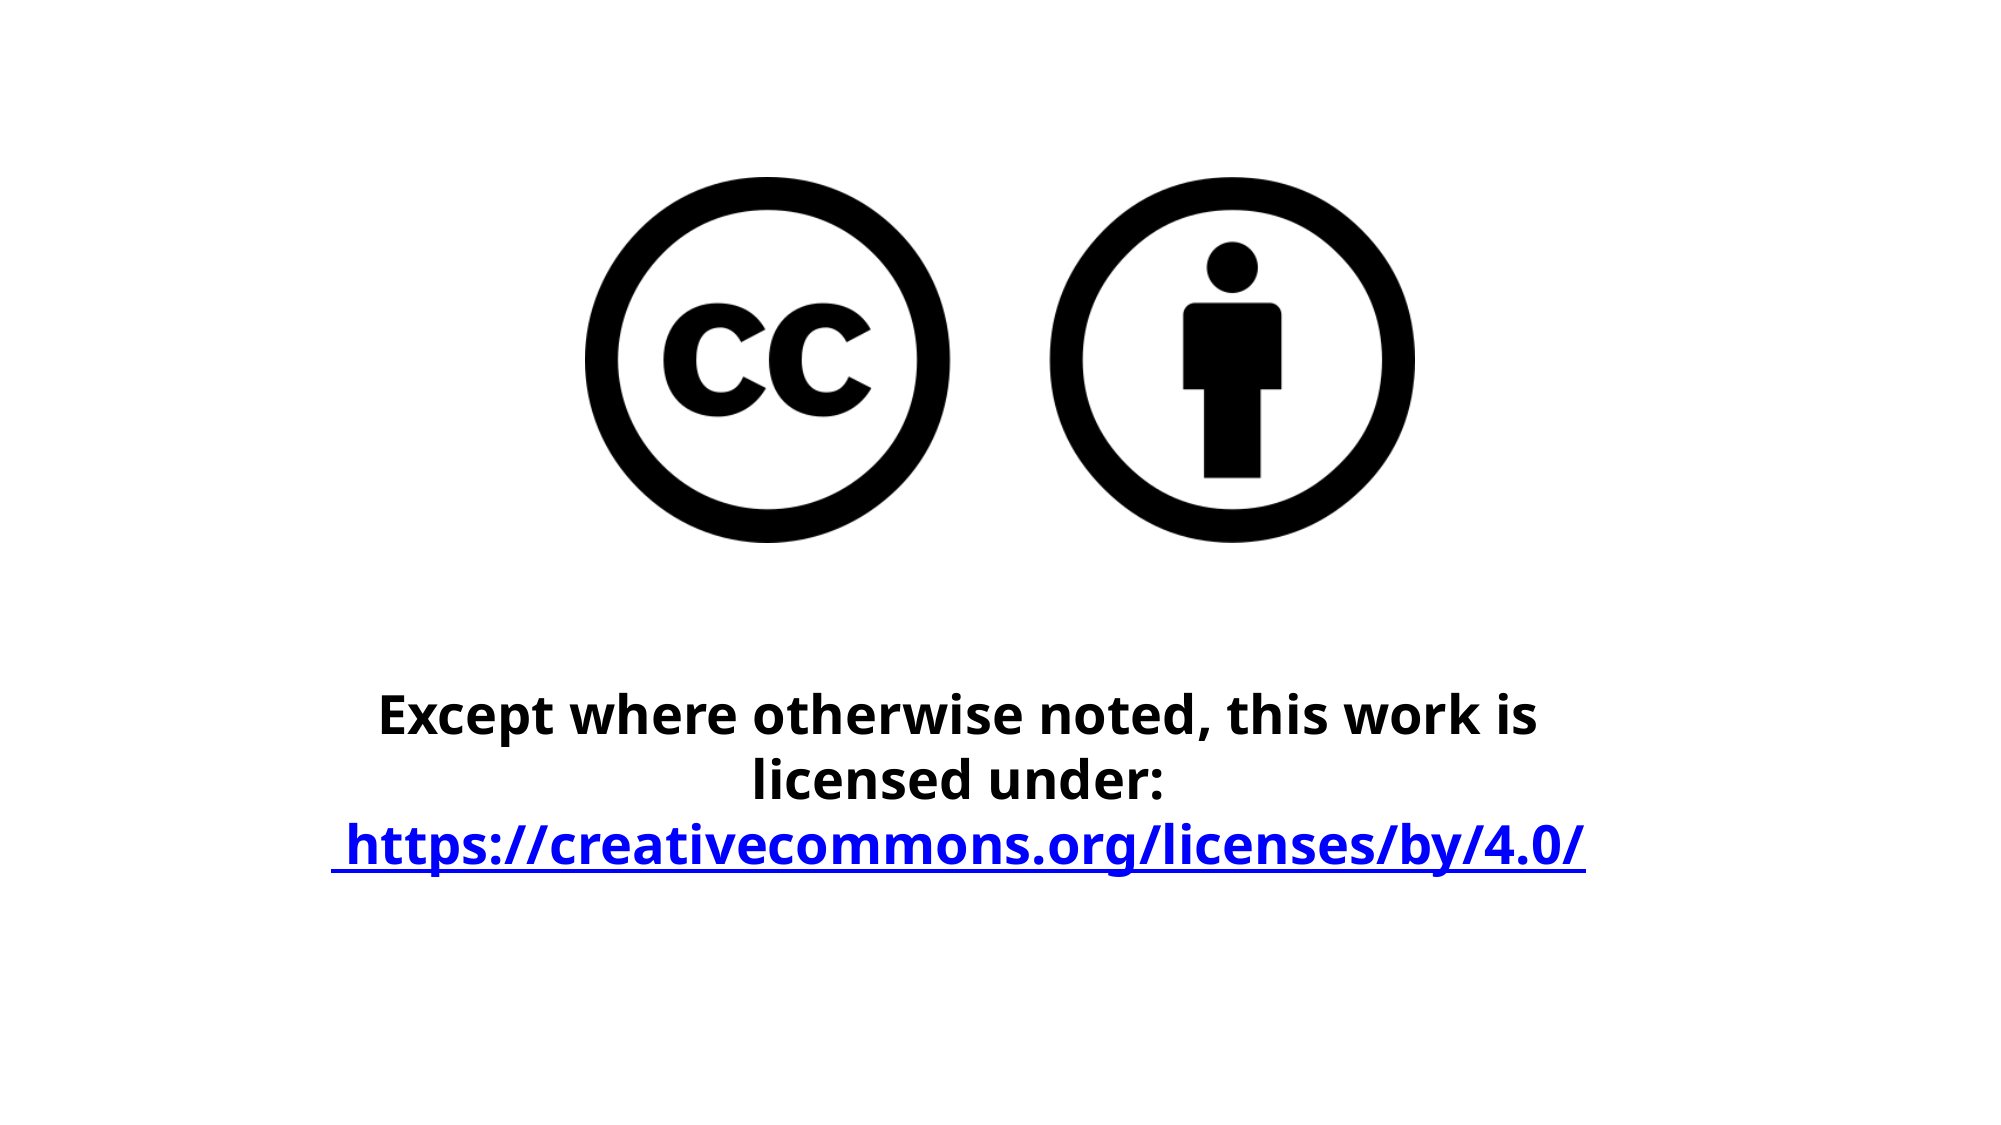

Except where otherwise noted, this work is licensed under:
 https://creativecommons.org/licenses/by/4.0/